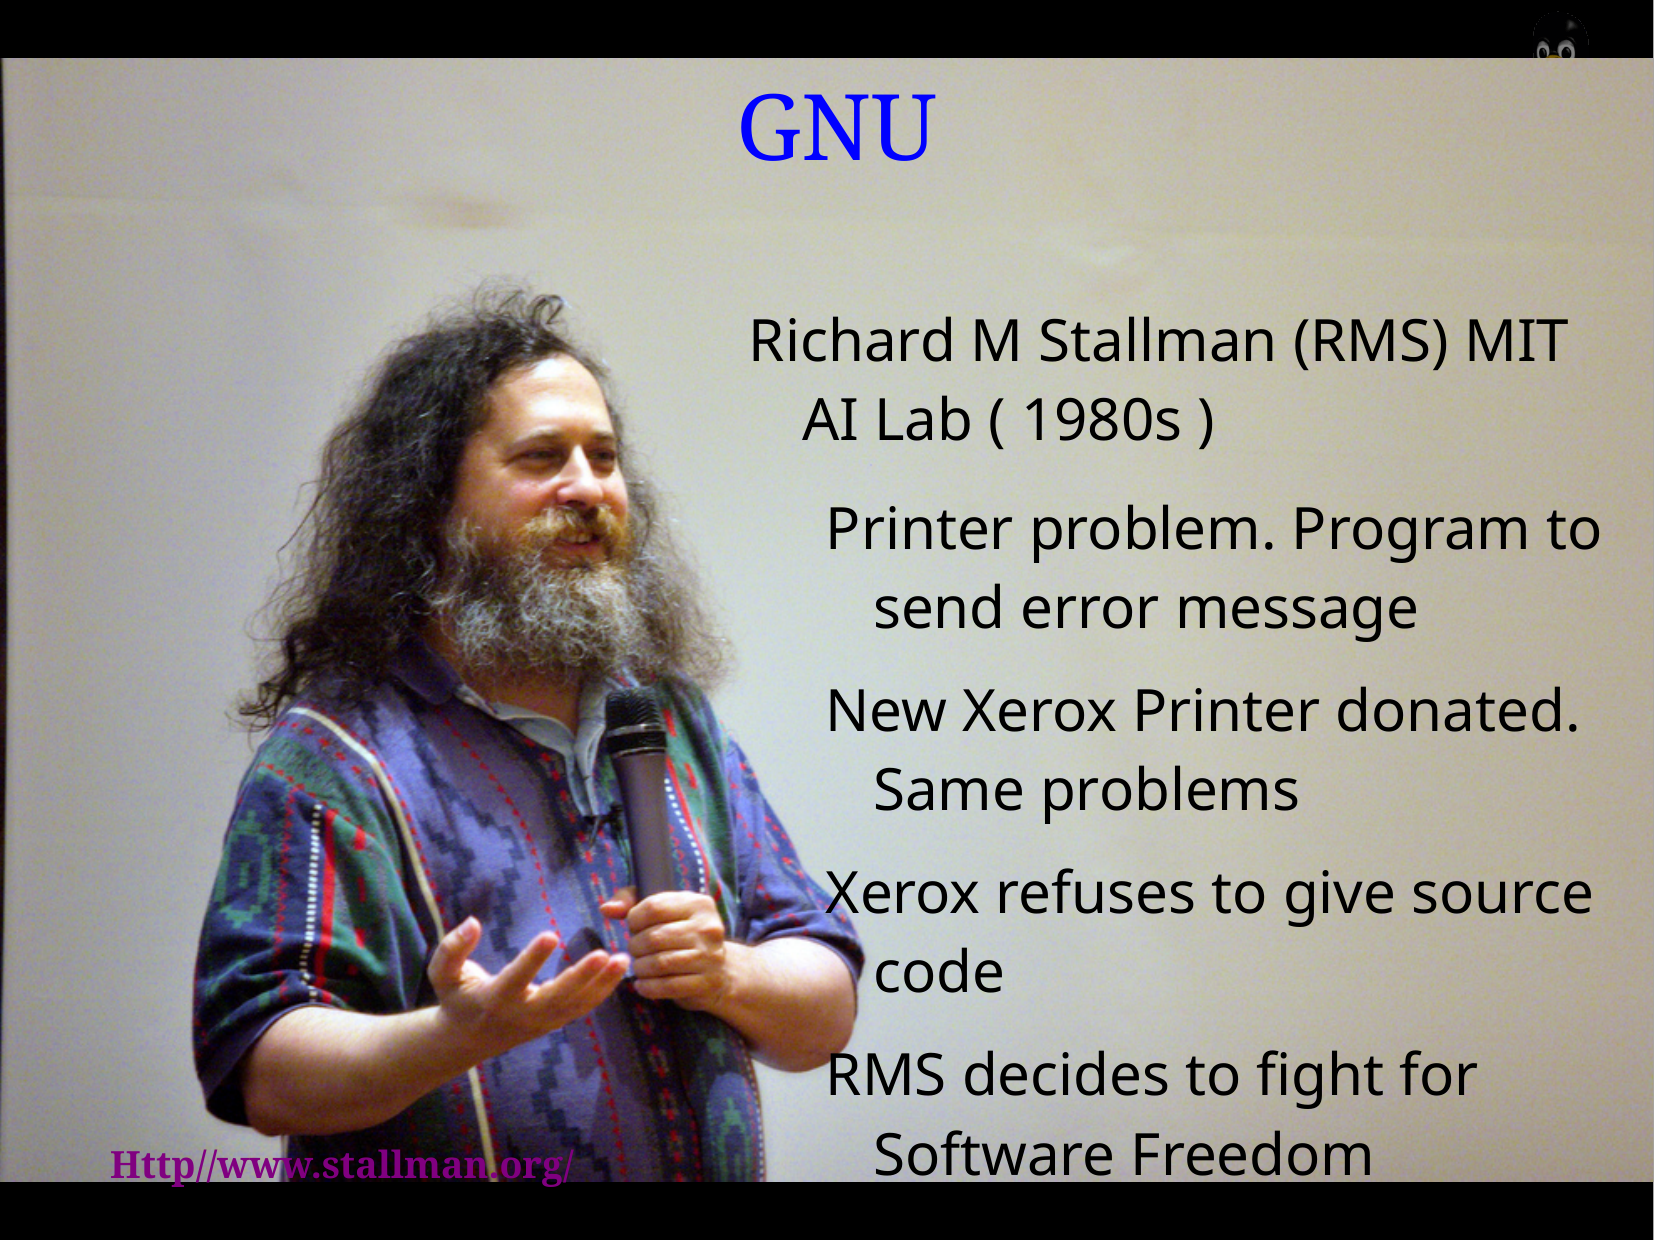

# GNU
Richard M Stallman (RMS) MIT AI Lab ( 1980s )
Printer problem. Program to send error message
New Xerox Printer donated. Same problems
Xerox refuses to give source code
RMS decides to fight for Software Freedom
4
Http//www.stallman.org/